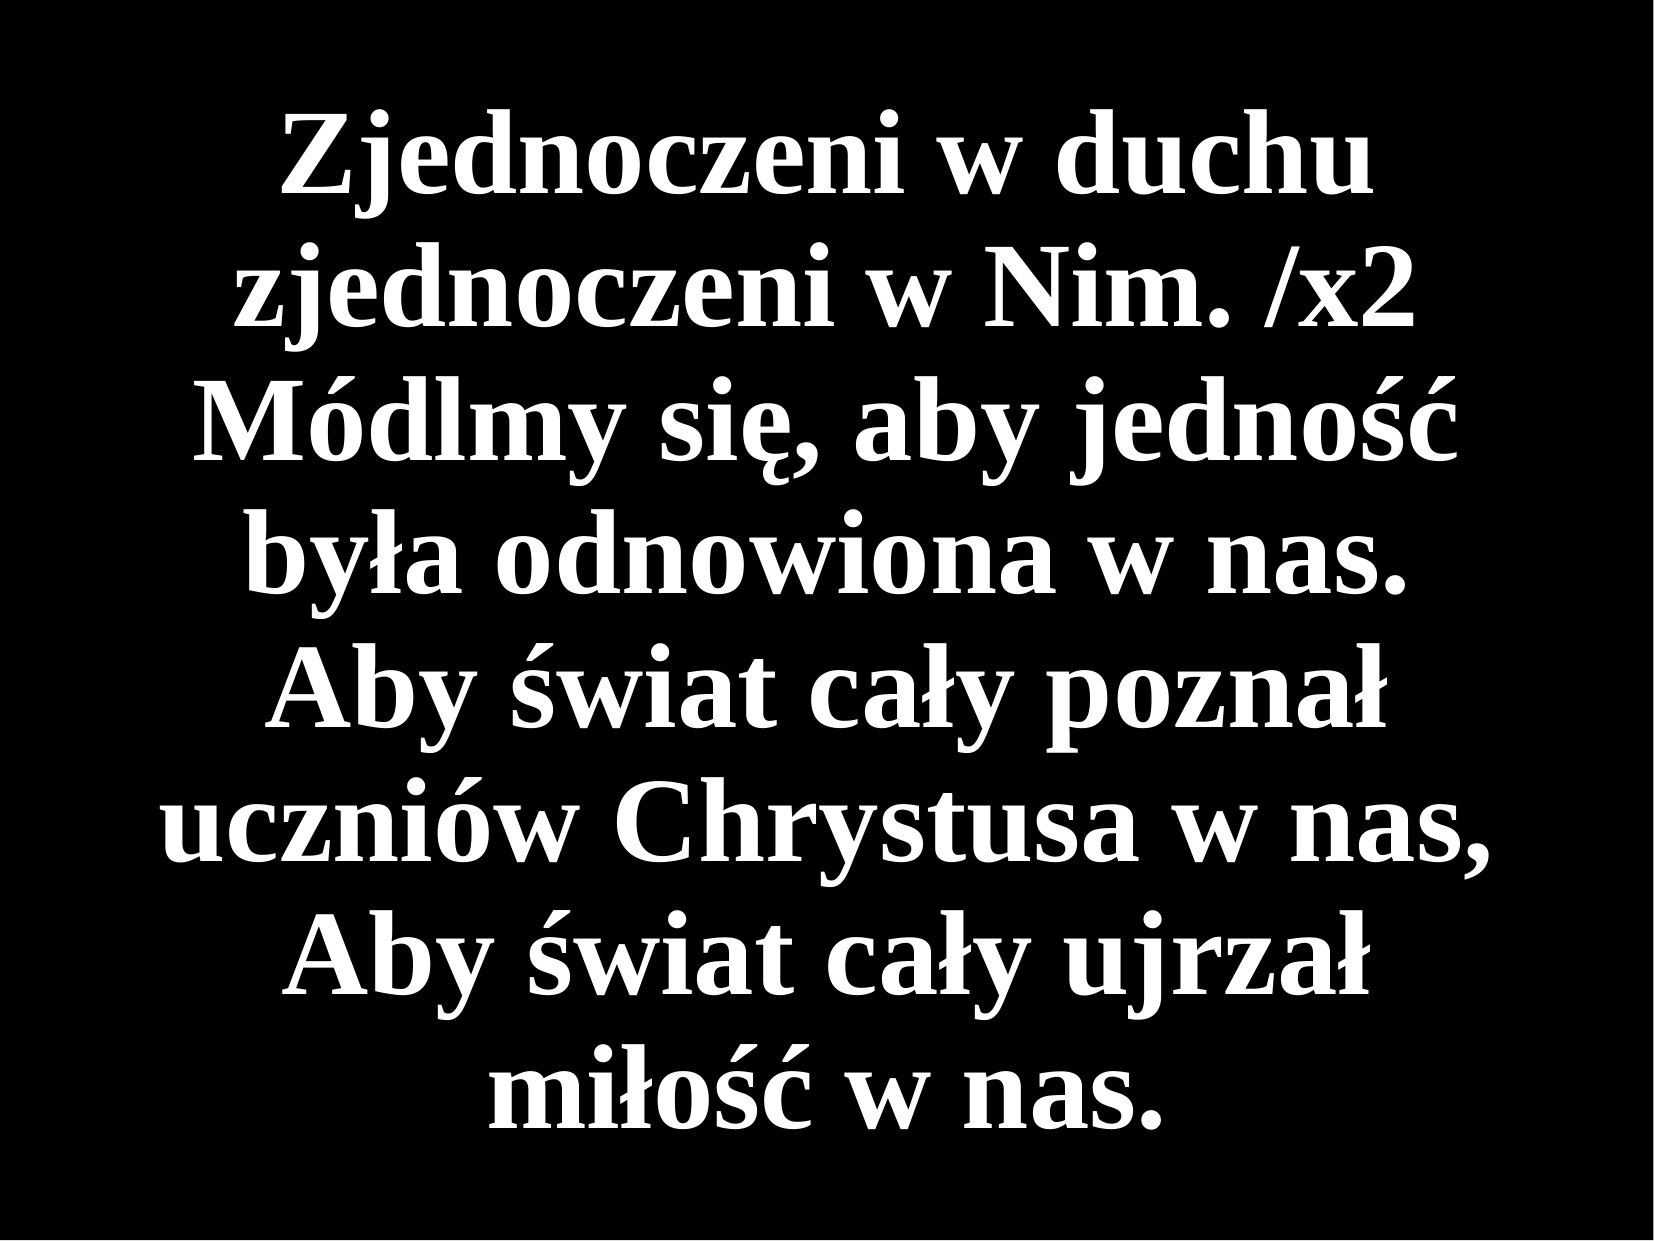

# Zjednoczeni w duchu zjednoczeni w Nim. /x2 Módlmy się, aby jedność była odnowiona w nas. Aby świat cały poznał uczniów Chrystusa w nas, Aby świat cały ujrzał miłość w nas.